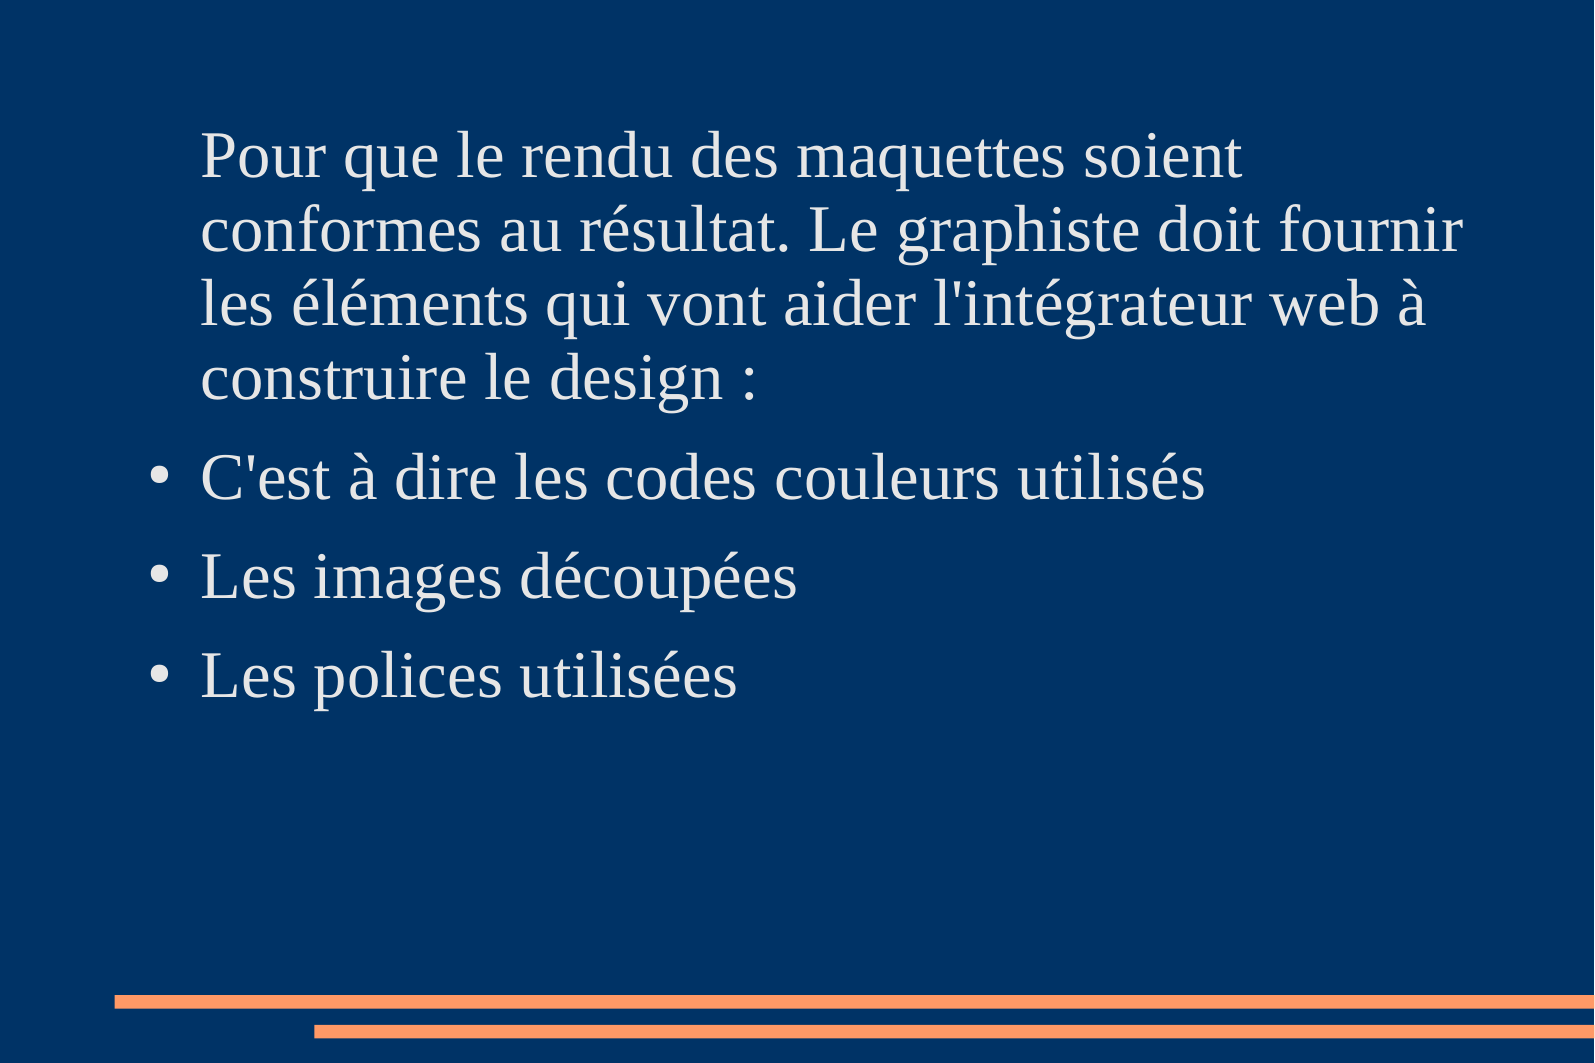

# Pour que le rendu des maquettes soient conformes au résultat. Le graphiste doit fournir les éléments qui vont aider l'intégrateur web à construire le design :
C'est à dire les codes couleurs utilisés
Les images découpées
Les polices utilisées